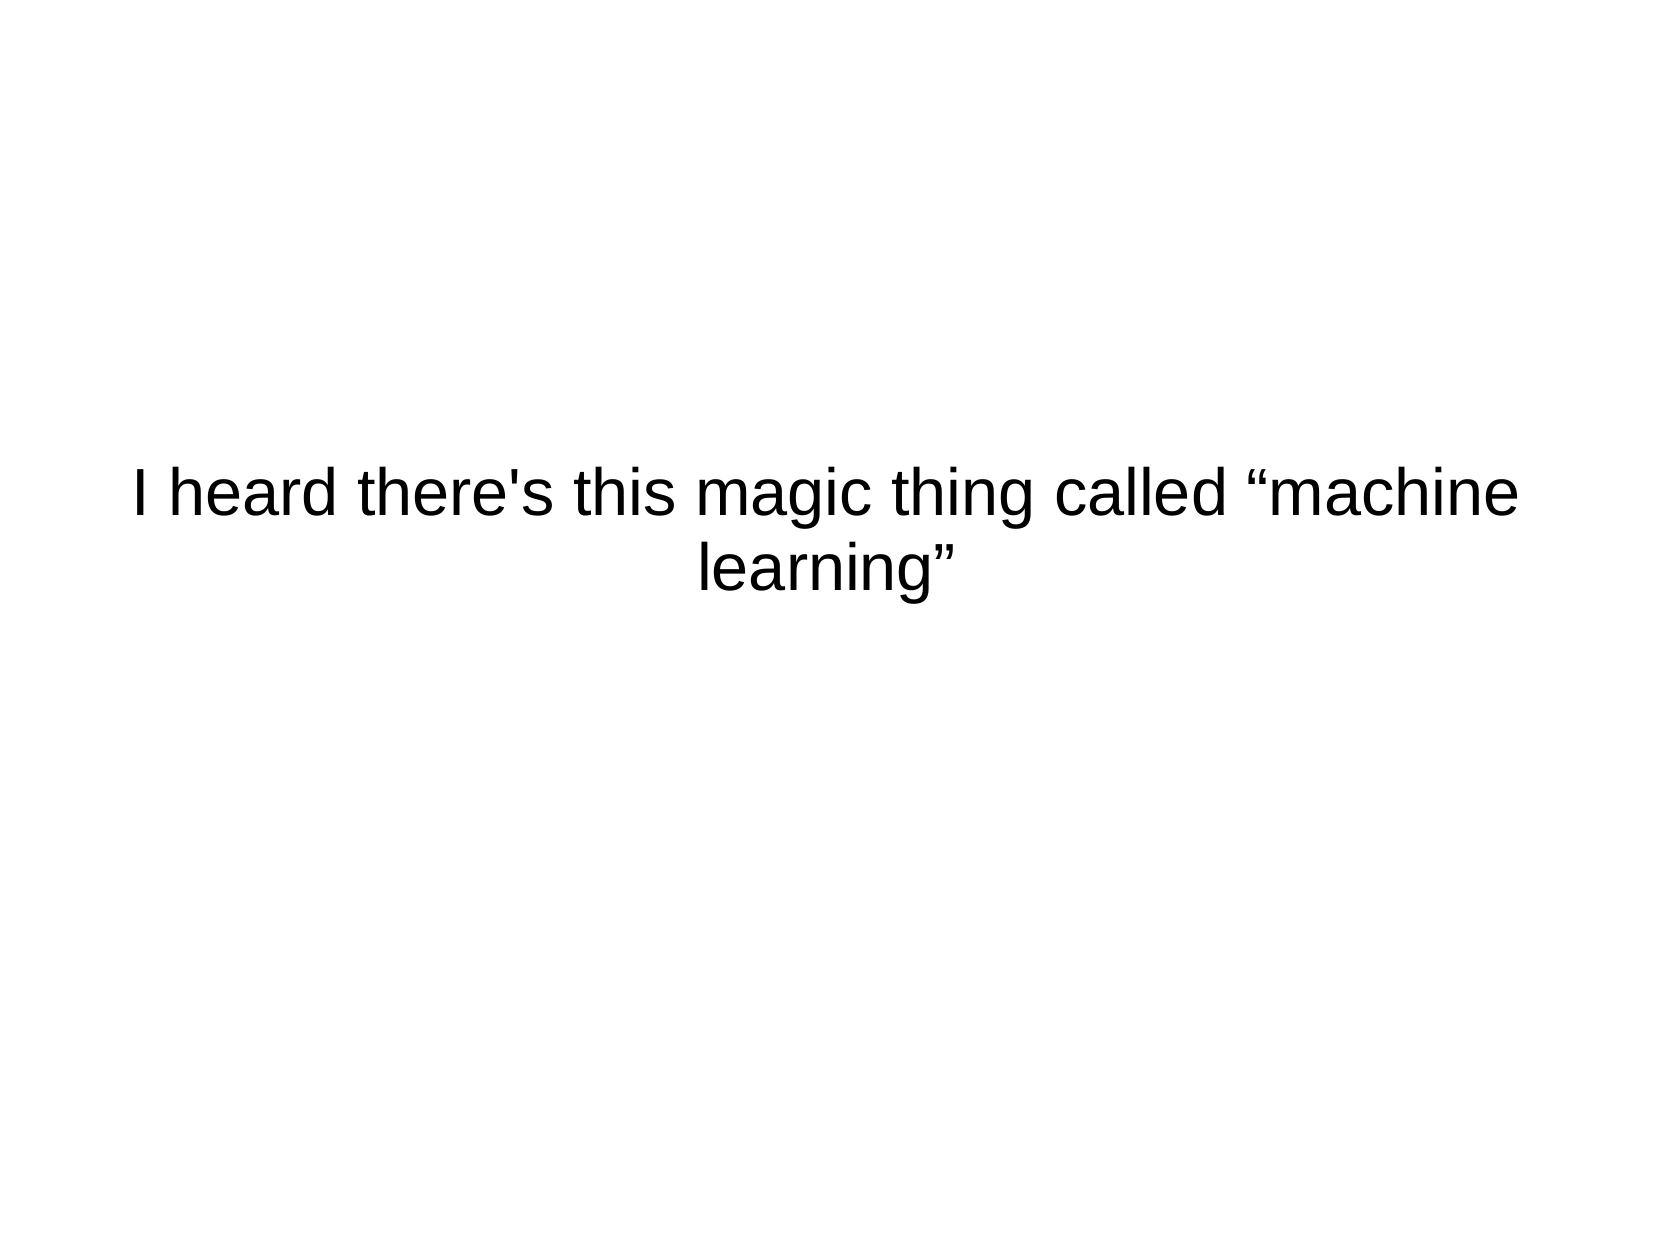

# I heard there's this magic thing called “machine learning”